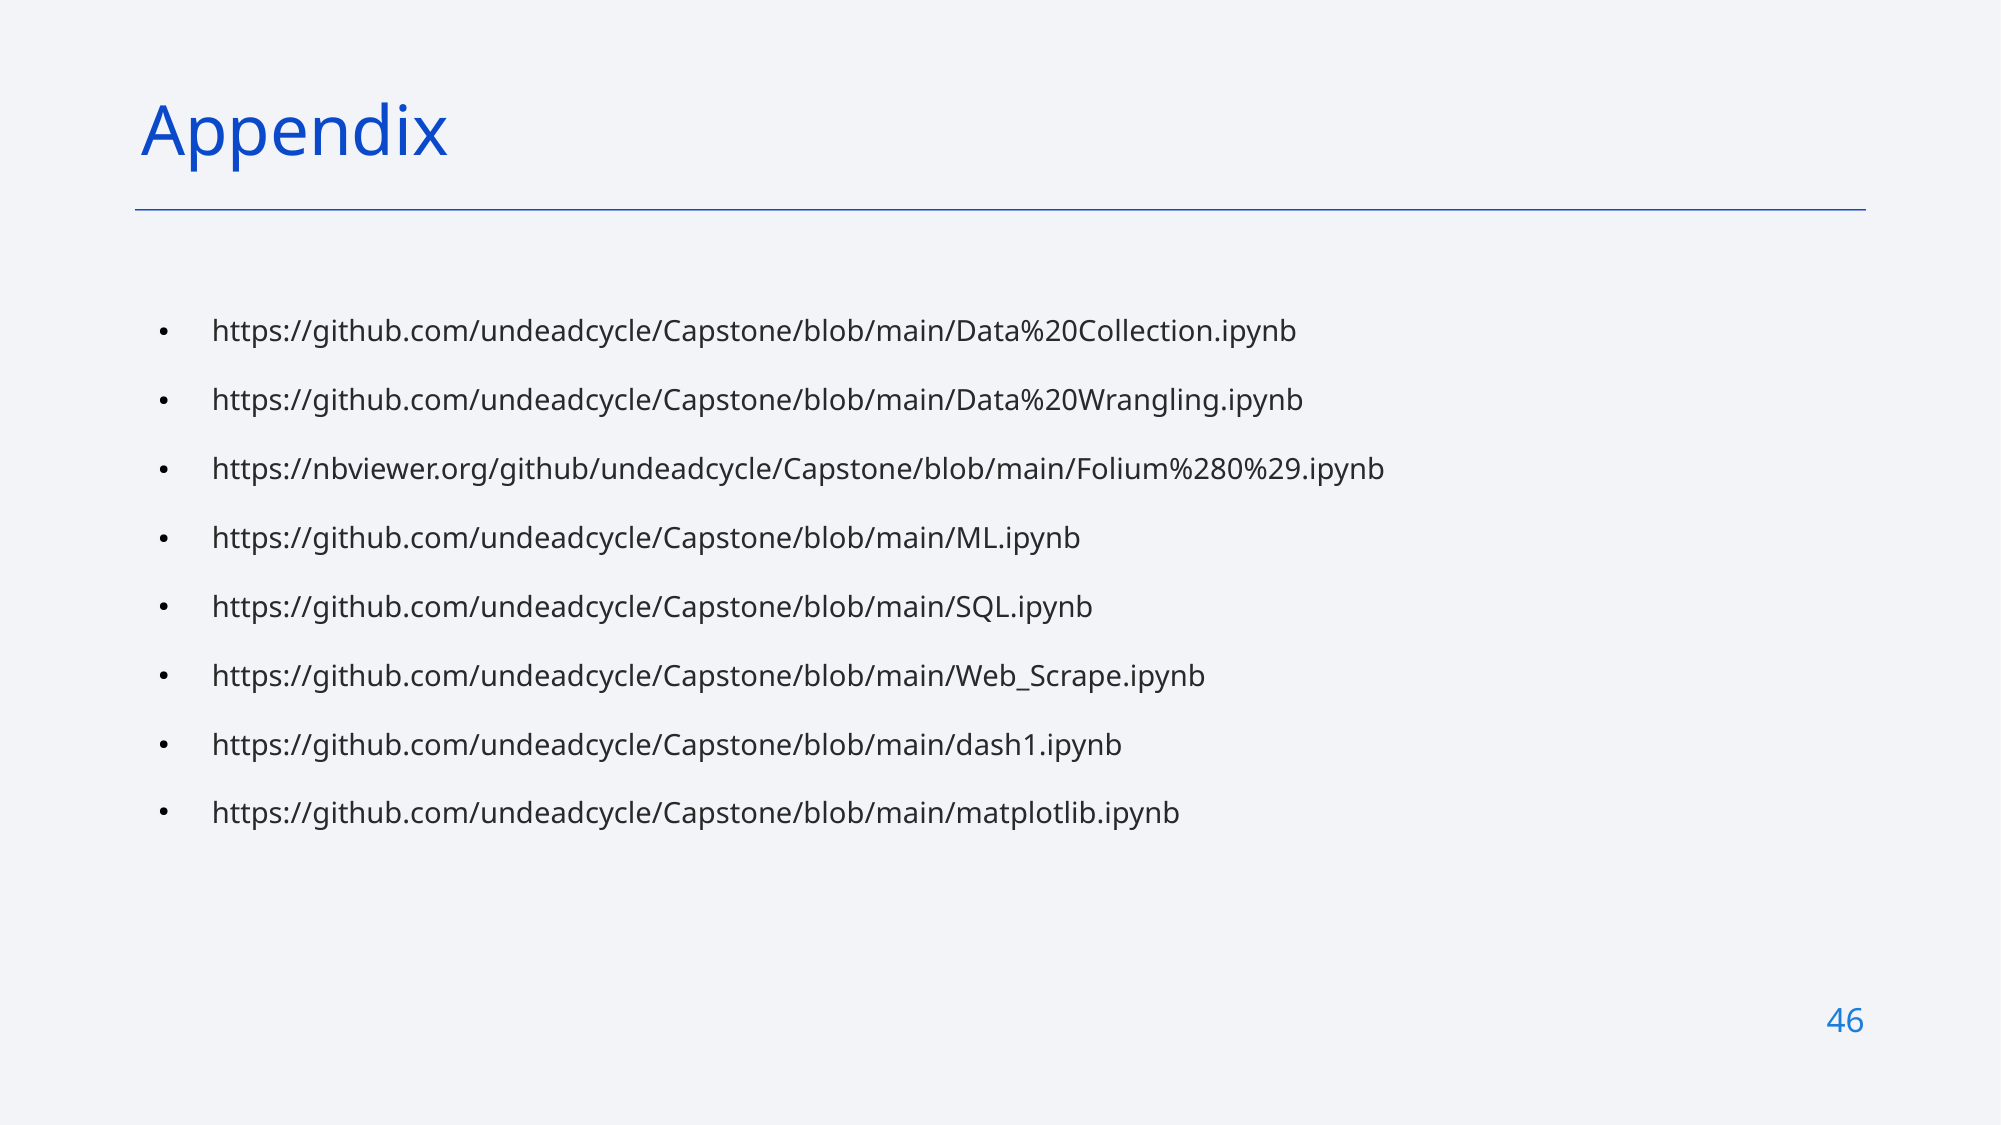

Appendix
# https://github.com/undeadcycle/Capstone/blob/main/Data%20Collection.ipynb
https://github.com/undeadcycle/Capstone/blob/main/Data%20Wrangling.ipynb
https://nbviewer.org/github/undeadcycle/Capstone/blob/main/Folium%280%29.ipynb
https://github.com/undeadcycle/Capstone/blob/main/ML.ipynb
https://github.com/undeadcycle/Capstone/blob/main/SQL.ipynb
https://github.com/undeadcycle/Capstone/blob/main/Web_Scrape.ipynb
https://github.com/undeadcycle/Capstone/blob/main/dash1.ipynb
https://github.com/undeadcycle/Capstone/blob/main/matplotlib.ipynb